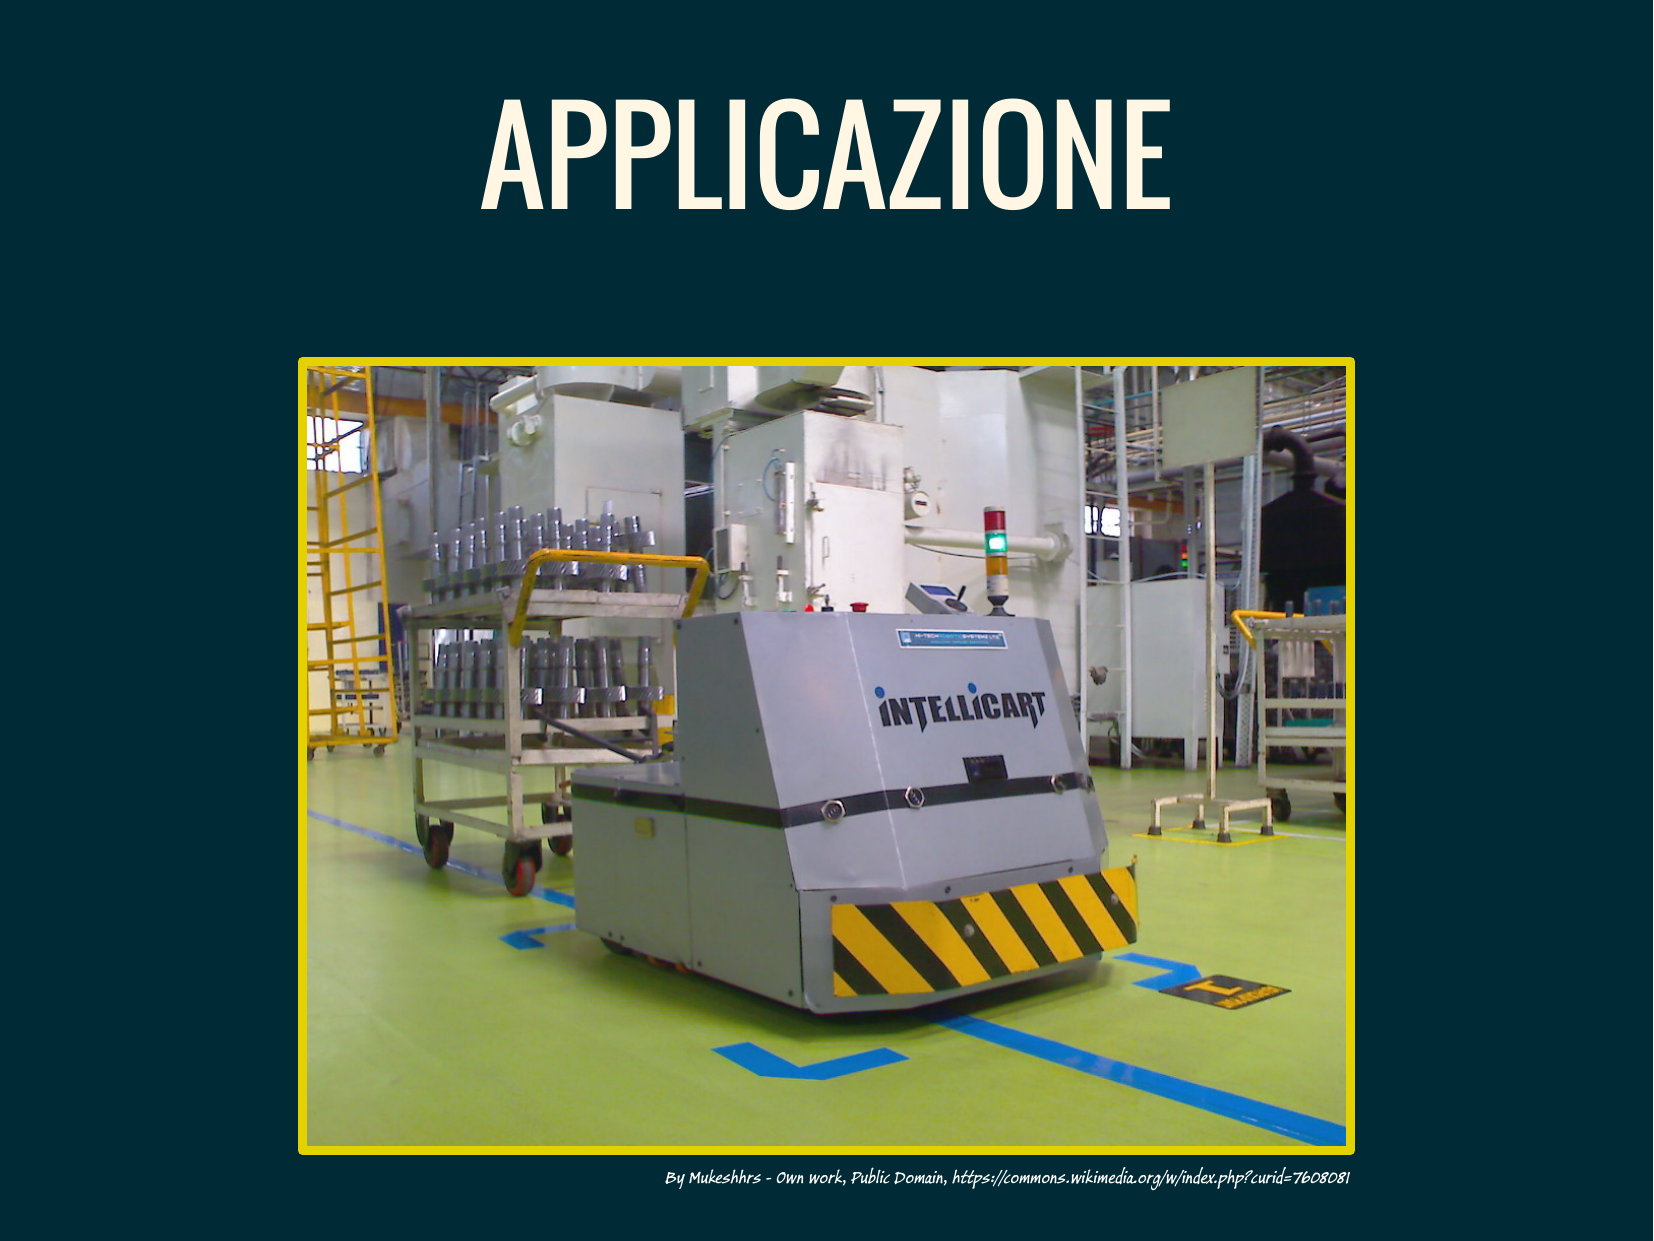

# Applicazione
By Mukeshhrs - Own work, Public Domain, https://commons.wikimedia.org/w/index.php?curid=7608081